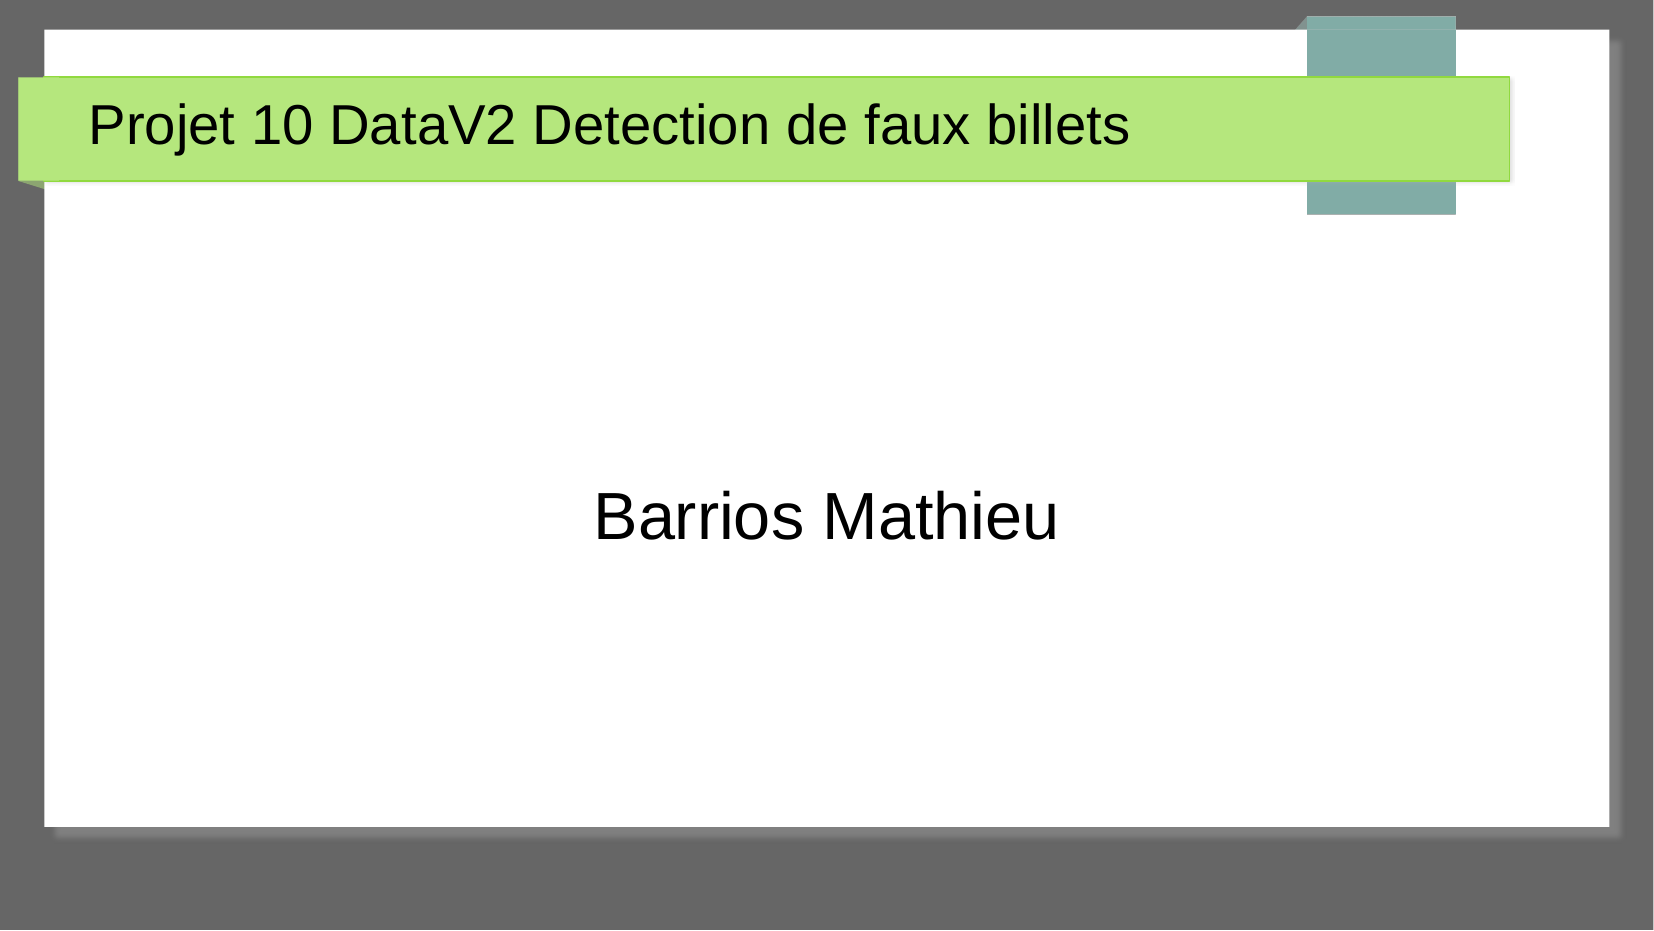

# Projet 10 DataV2 Detection de faux billets
Barrios Mathieu